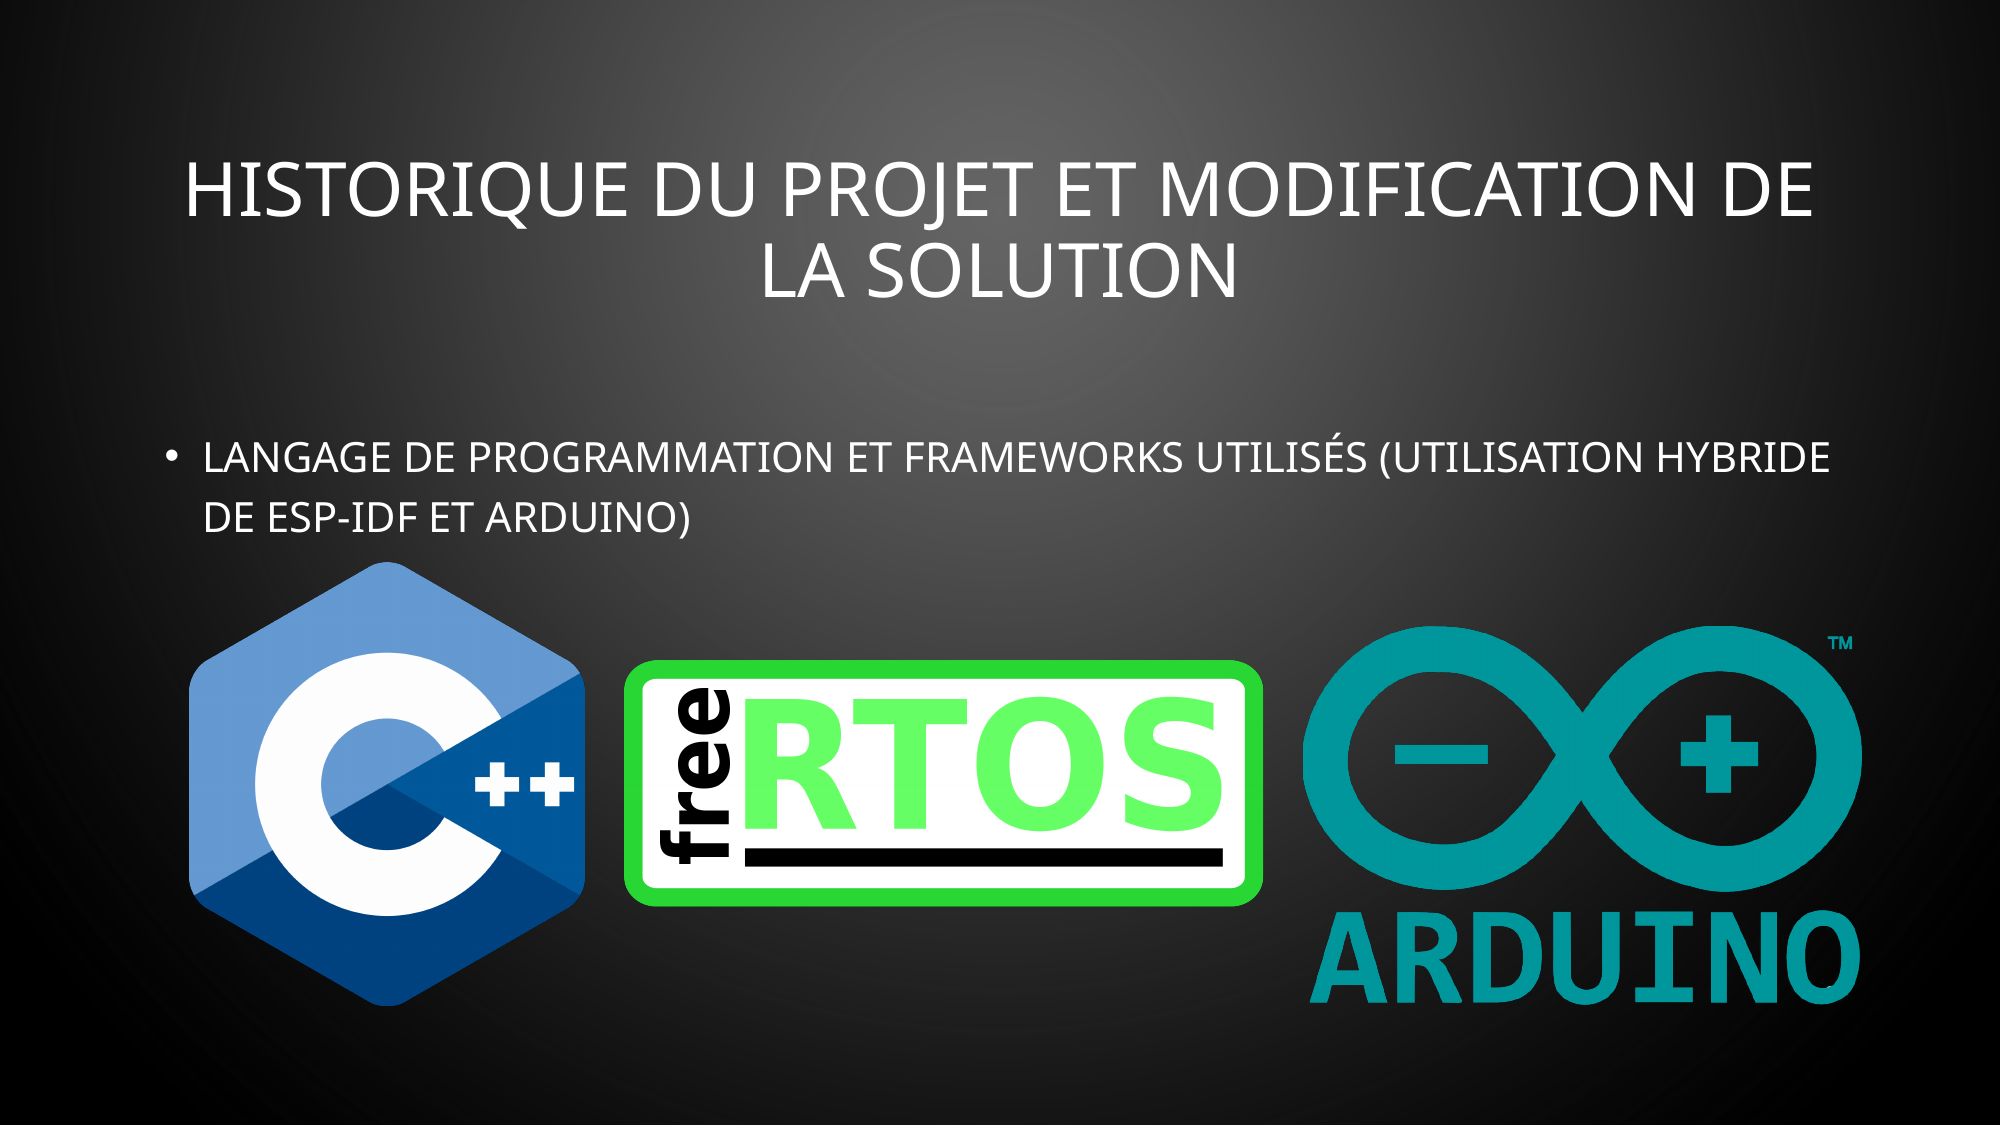

# Historique du projet et modification de la solution
Langage de programmation et frameworks utilisés (Utilisation hybride de ESP-IDF et Arduino)
6